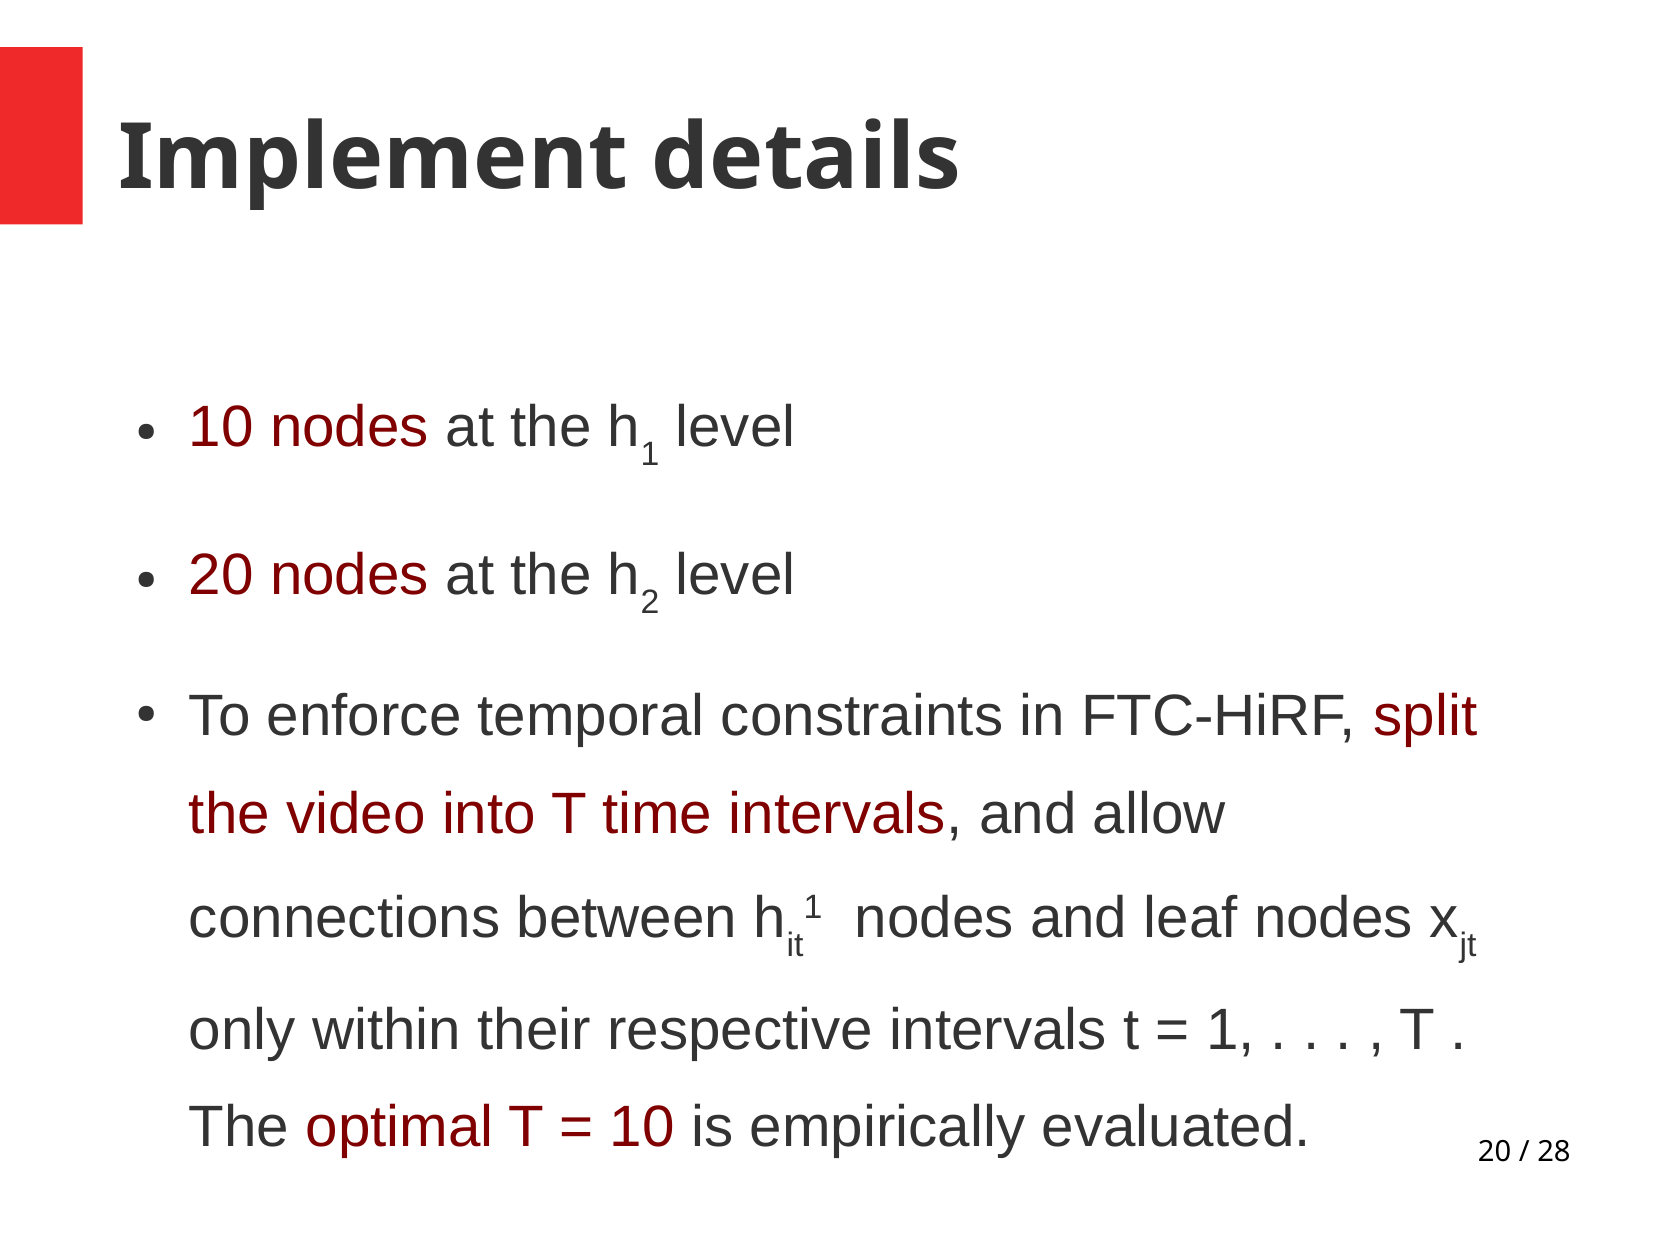

# Implement details
10 nodes at the h1 level
20 nodes at the h2 level
To enforce temporal constraints in FTC-HiRF, split the video into T time intervals, and allow connections between hit1 nodes and leaf nodes xjt only within their respective intervals t = 1, . . . , T . The optimal T = 10 is empirically evaluated.
20